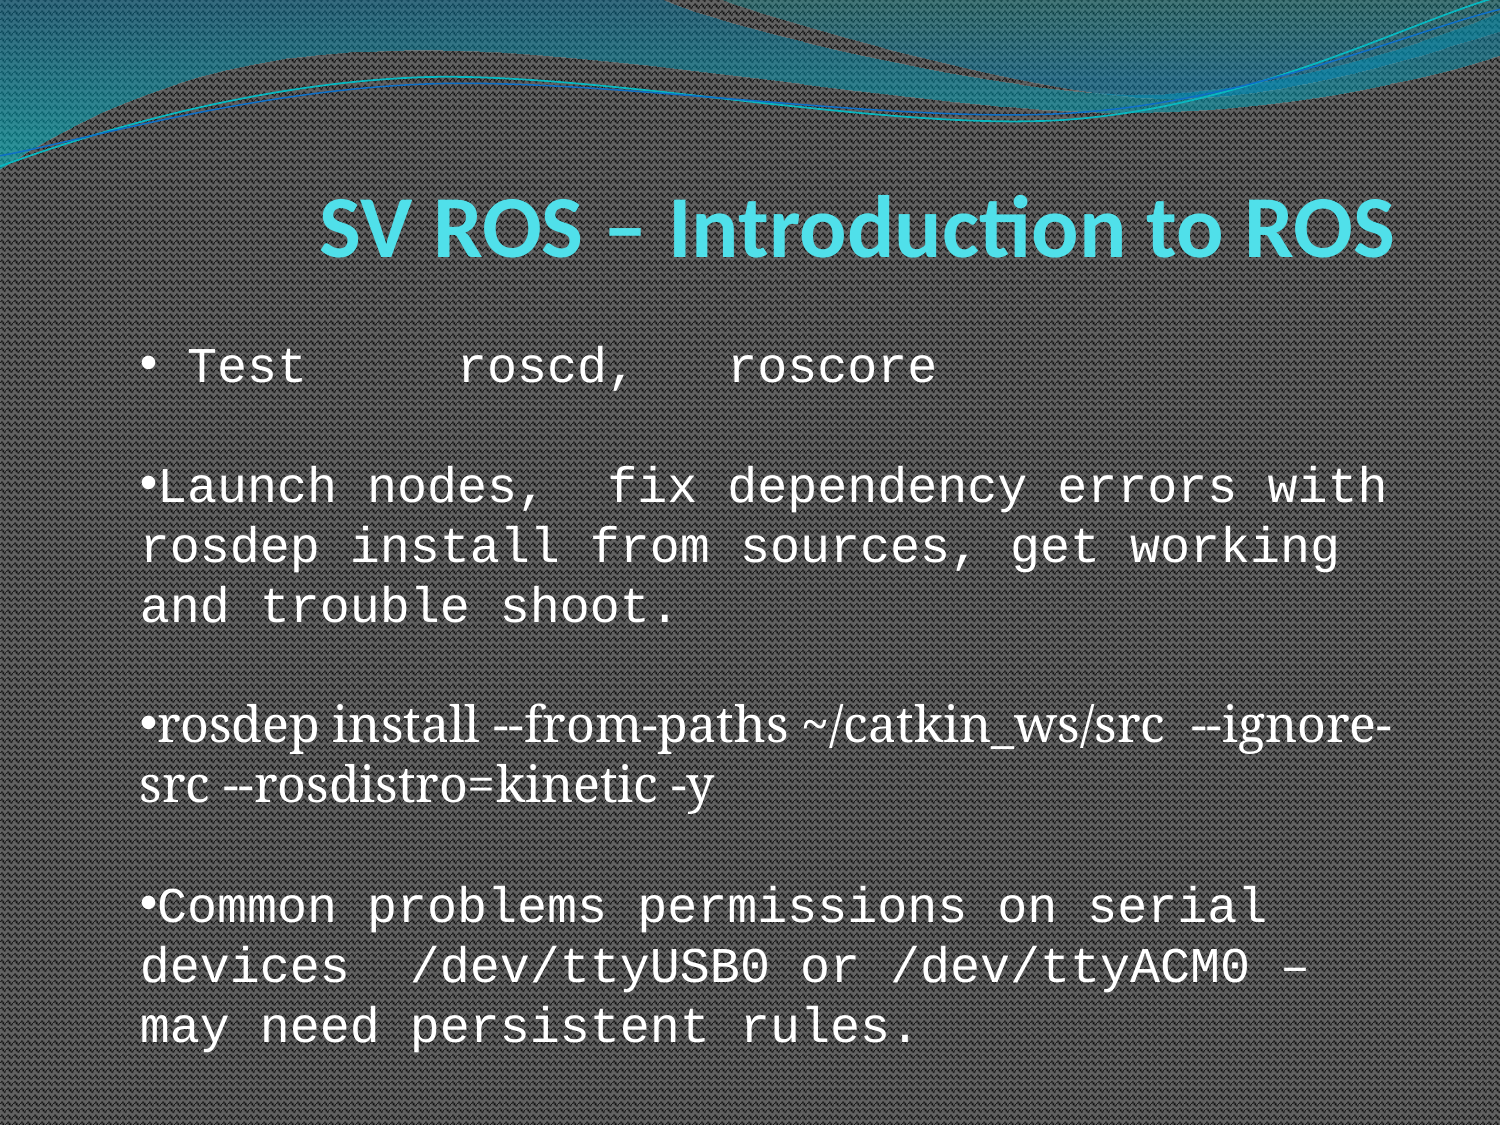

# SV ROS – Introduction to ROS
 Test roscd, roscore
Launch nodes, fix dependency errors with rosdep install from sources, get working and trouble shoot.
rosdep install --from-paths ~/catkin_ws/src --ignore-src --rosdistro=kinetic -y
Common problems permissions on serial devices /dev/ttyUSB0 or /dev/ttyACM0 – may need persistent rules.